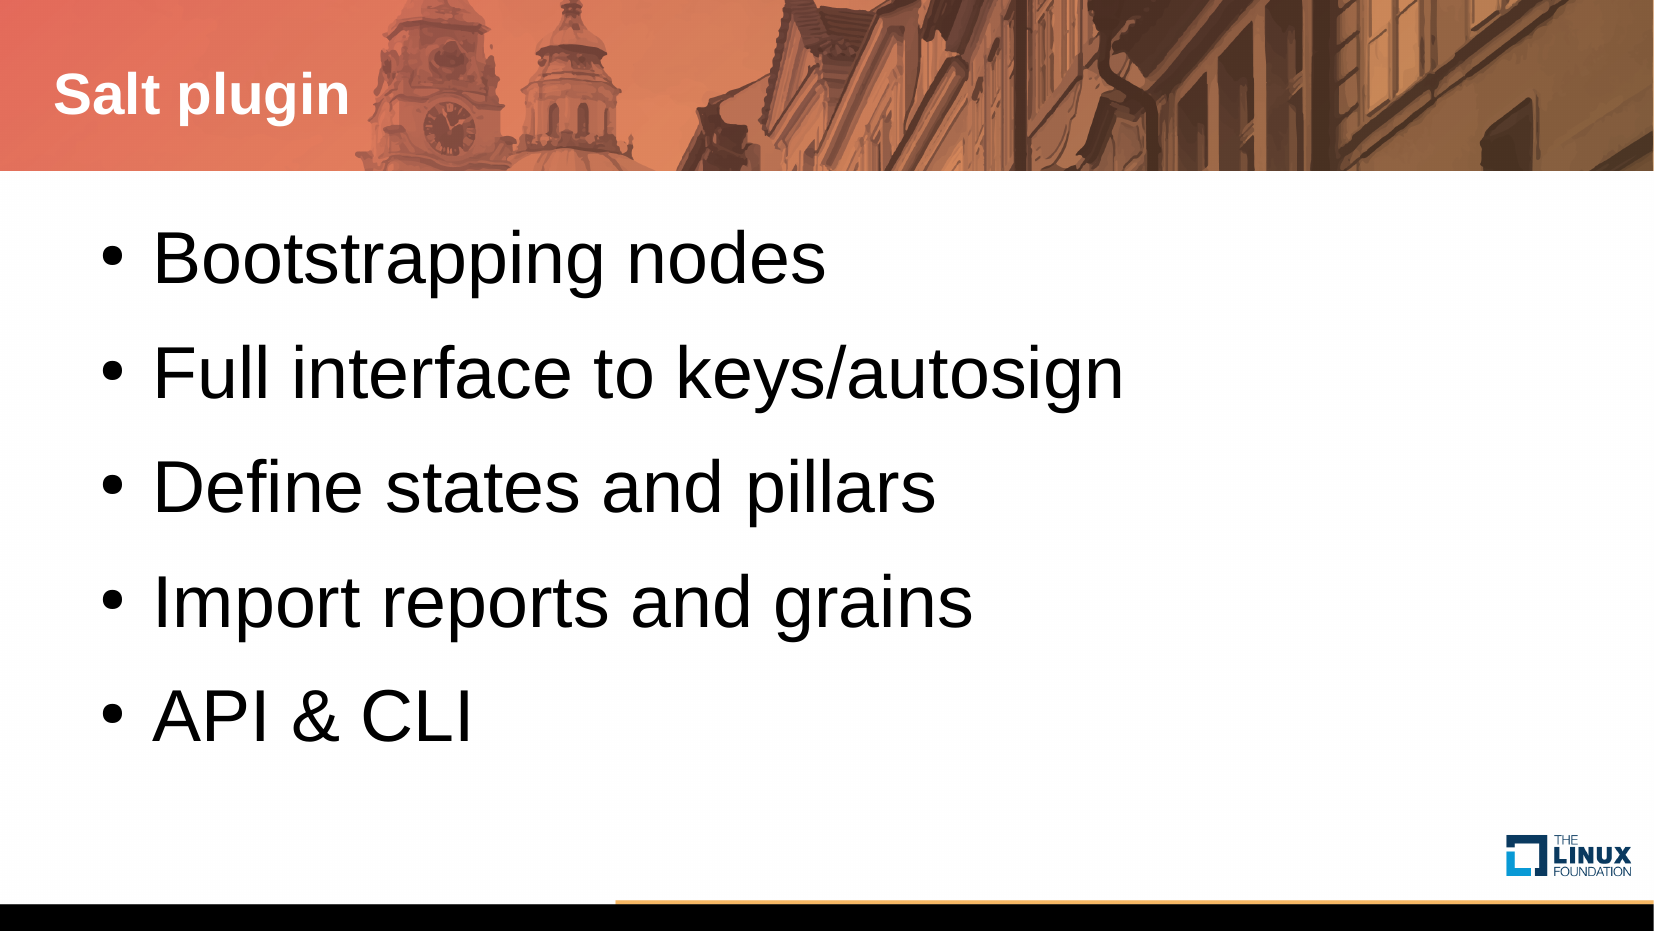

# Salt plugin
Bootstrapping nodes
Full interface to keys/autosign
Define states and pillars
Import reports and grains
API & CLI